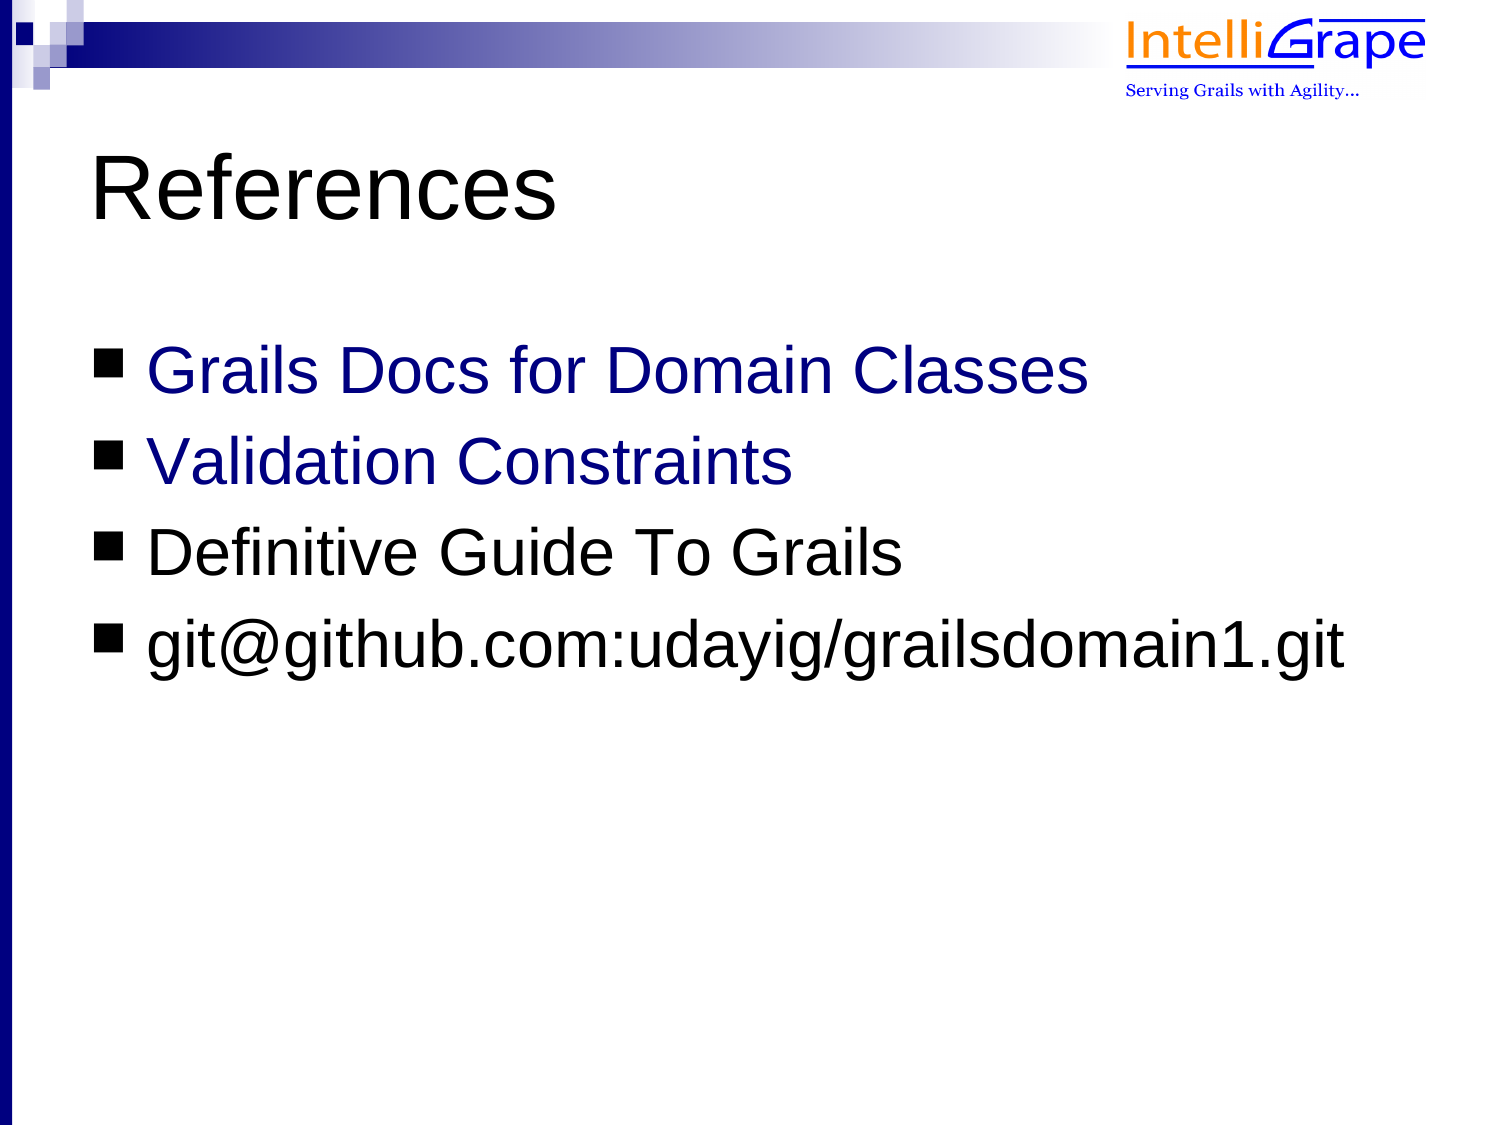

# References
Grails Docs for Domain Classes
Validation Constraints
Definitive Guide To Grails
git@github.com:udayig/grailsdomain1.git